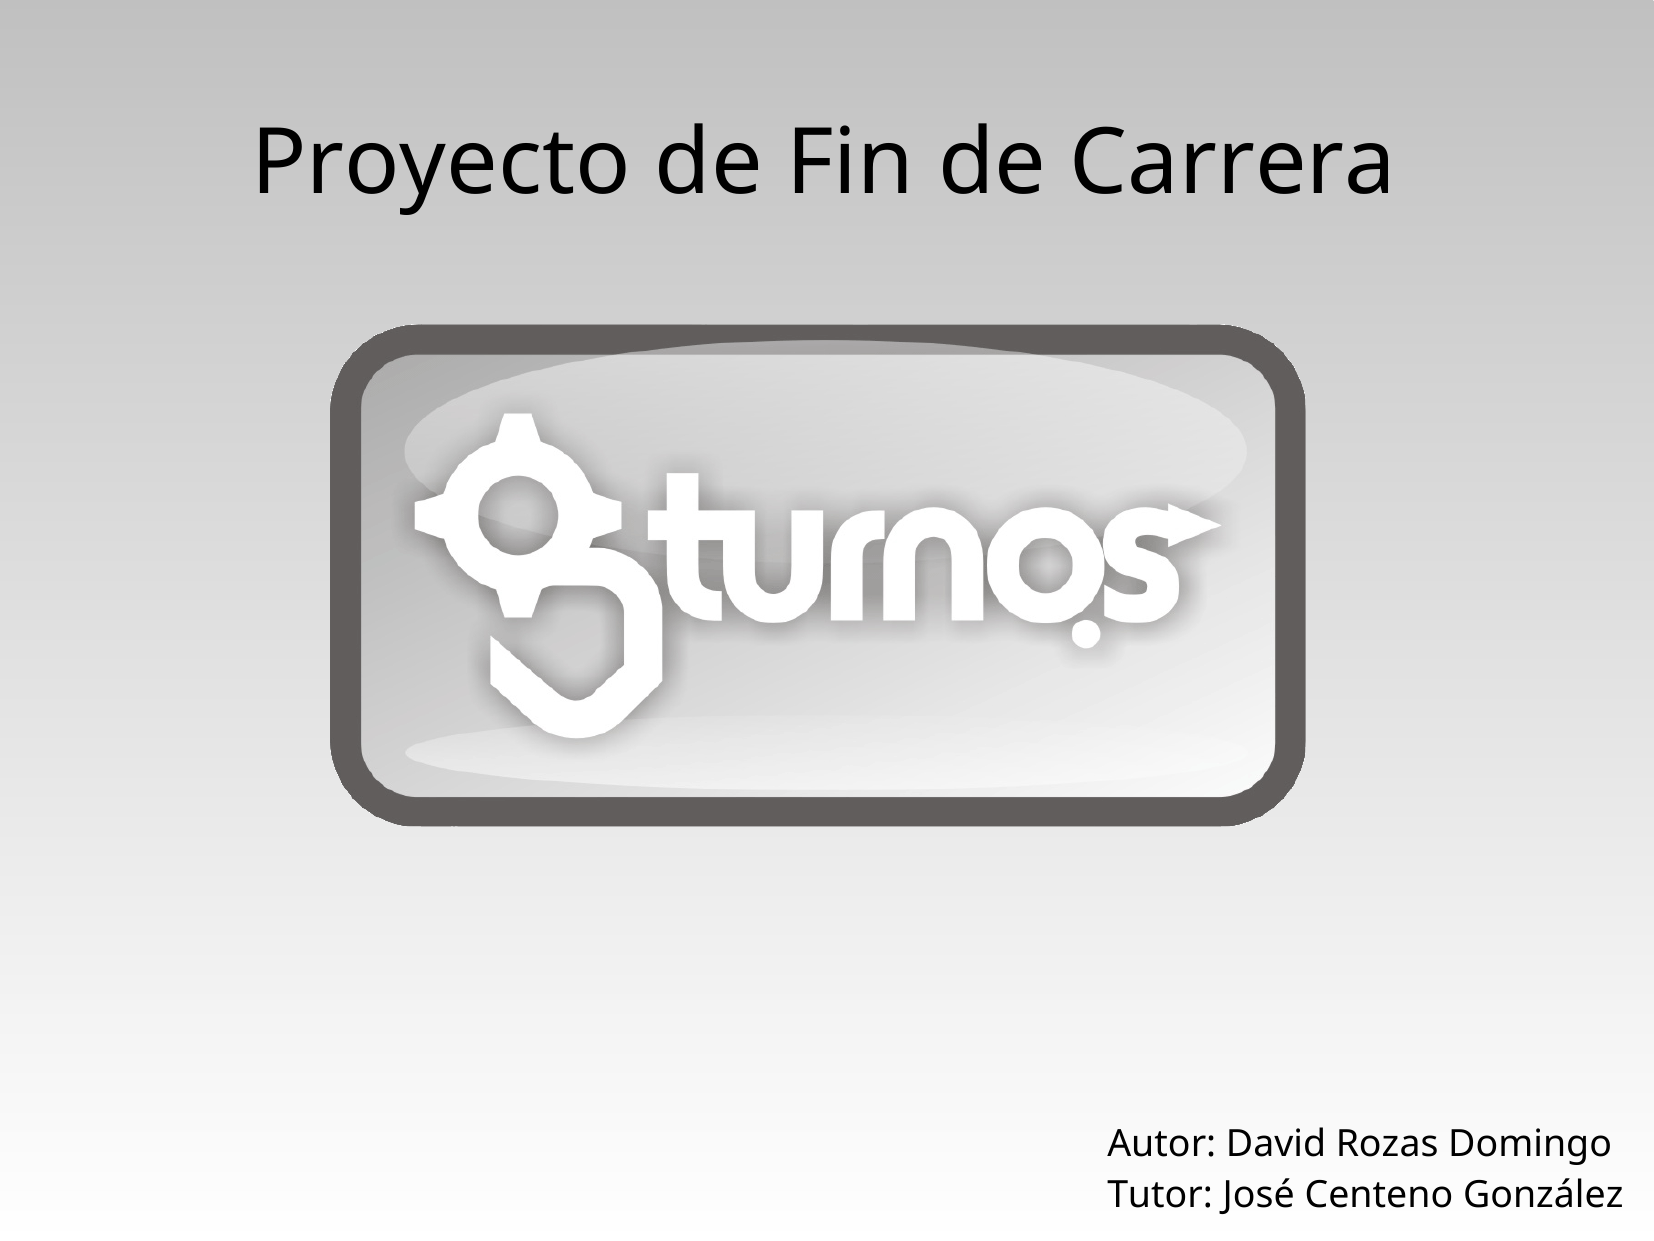

Proyecto de Fin de Carrera
Autor: David Rozas Domingo
Tutor: José Centeno González